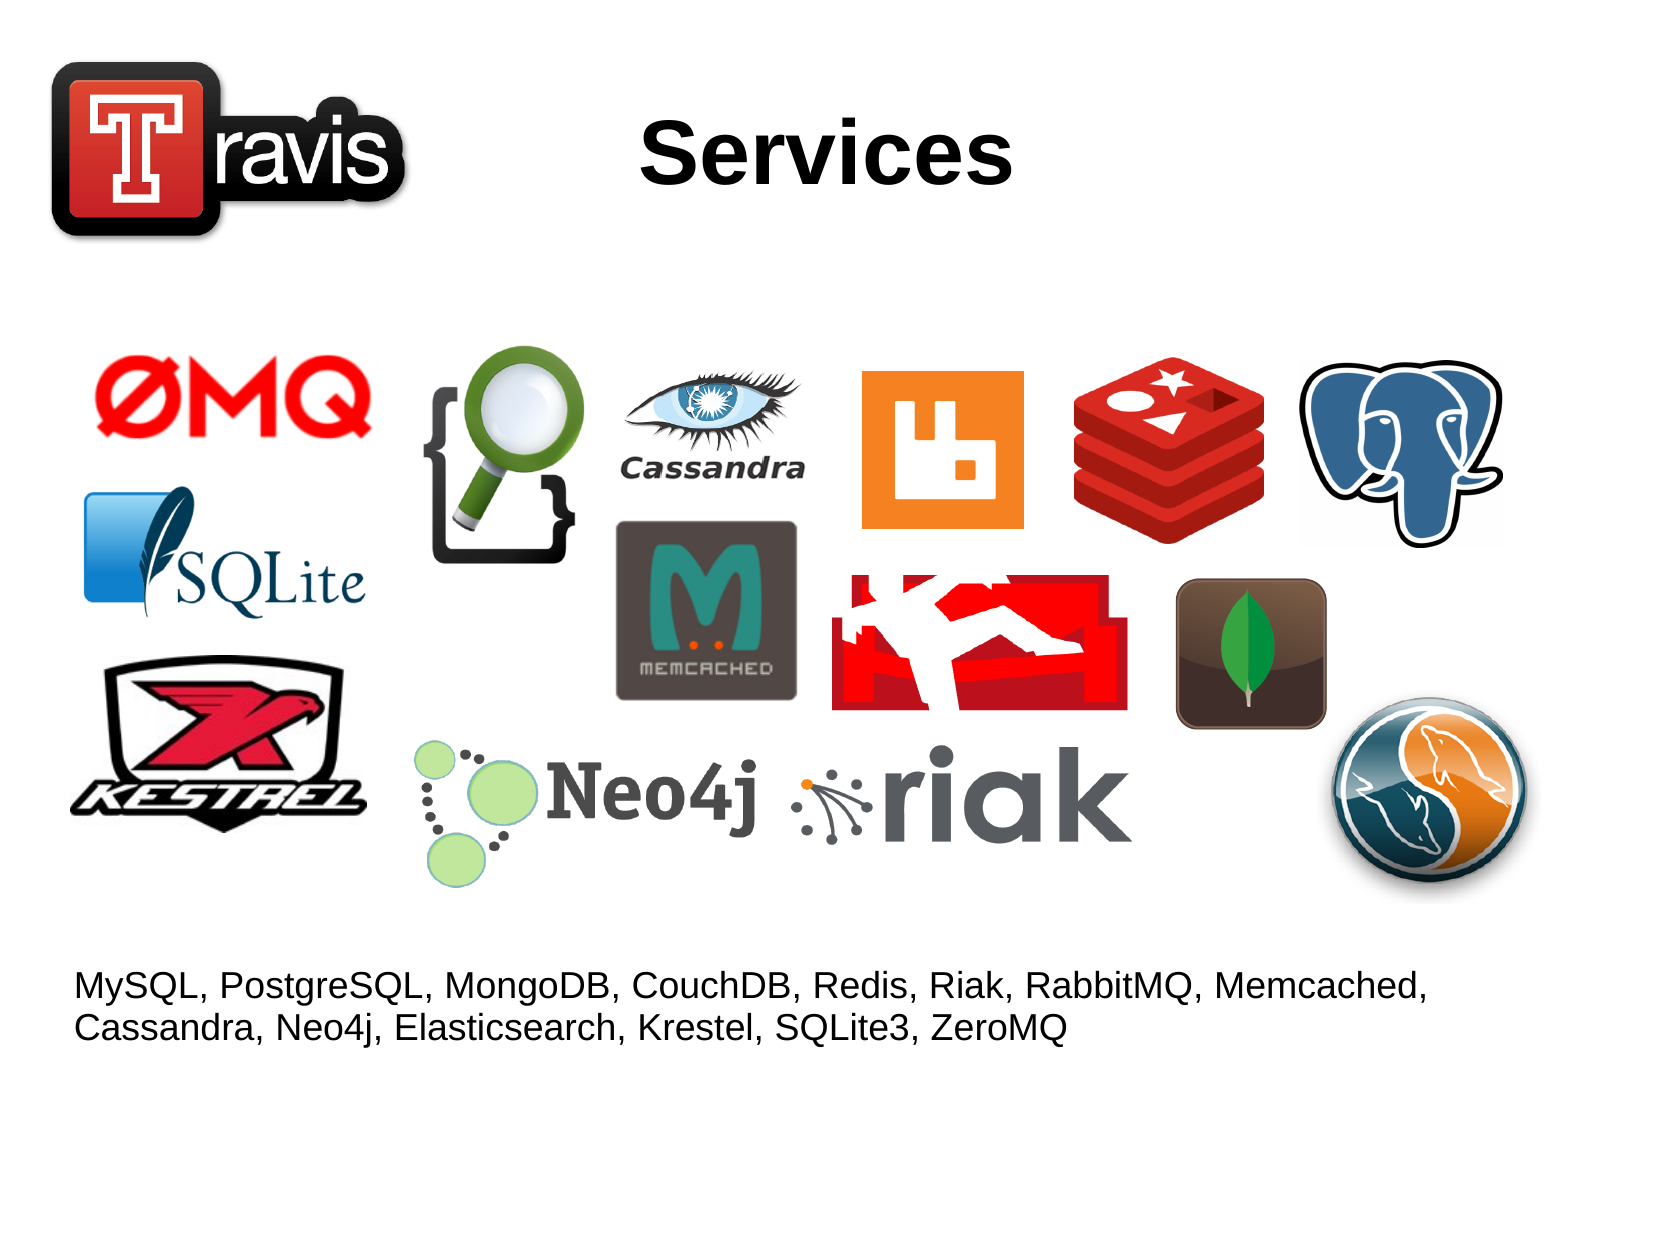

# Services
MySQL, PostgreSQL, MongoDB, CouchDB, Redis, Riak, RabbitMQ, Memcached, Cassandra, Neo4j, Elasticsearch, Krestel, SQLite3, ZeroMQ